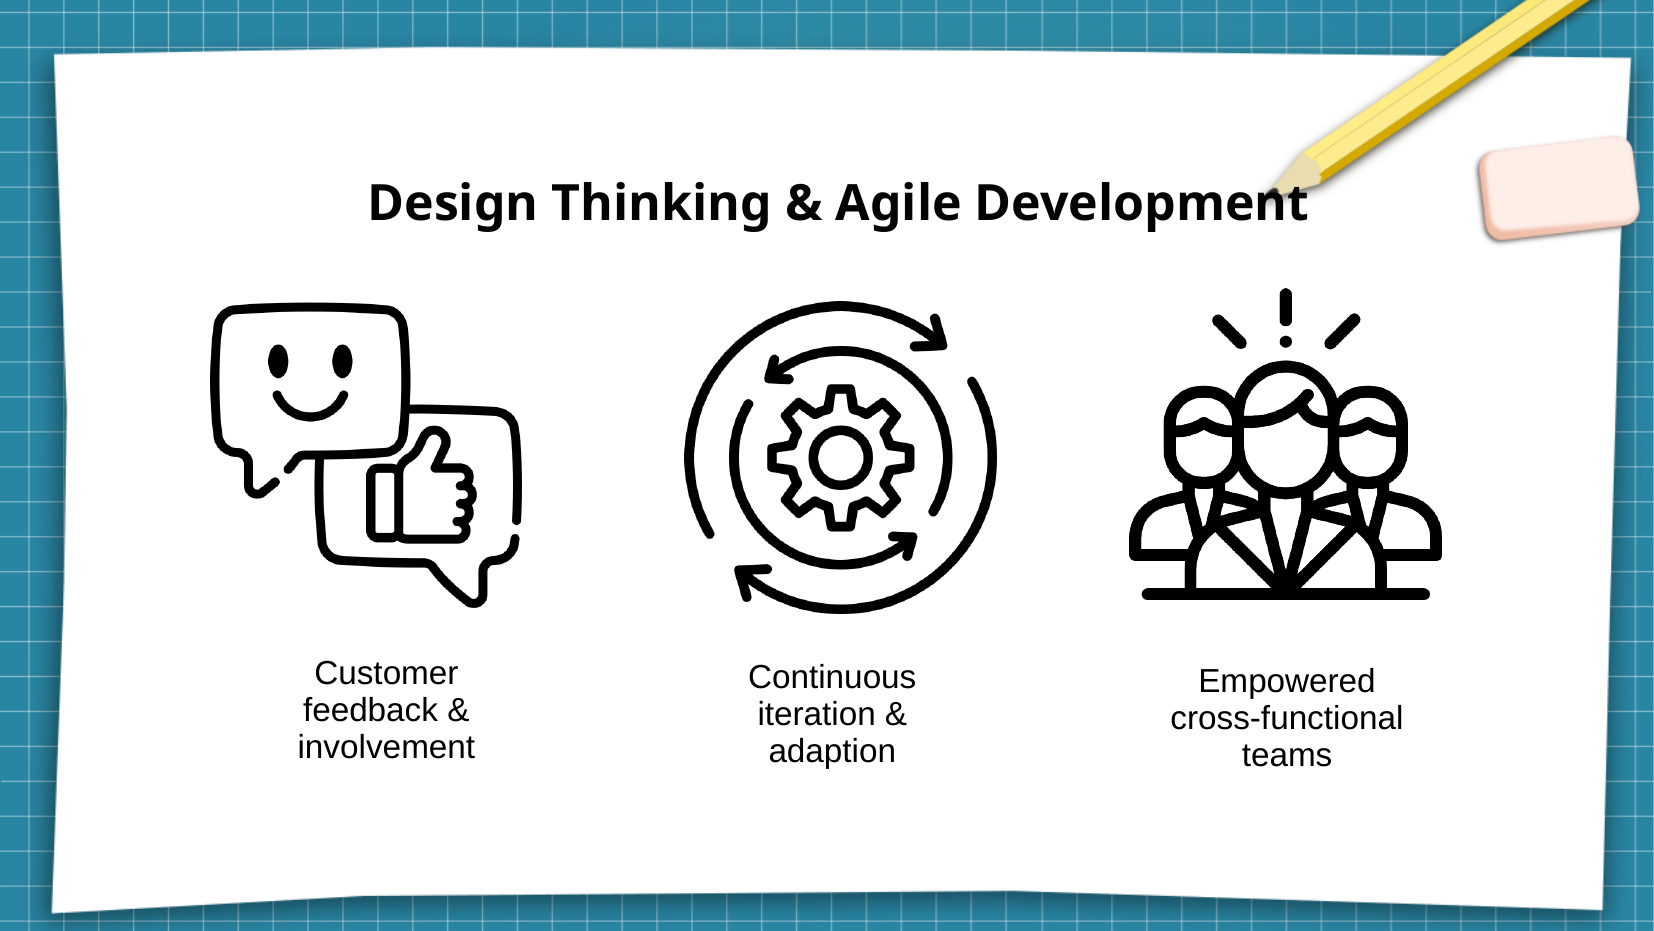

Design Thinking & Agile Development
Customer feedback & involvement
Continuous iteration & adaption
Empowered cross-functional teams